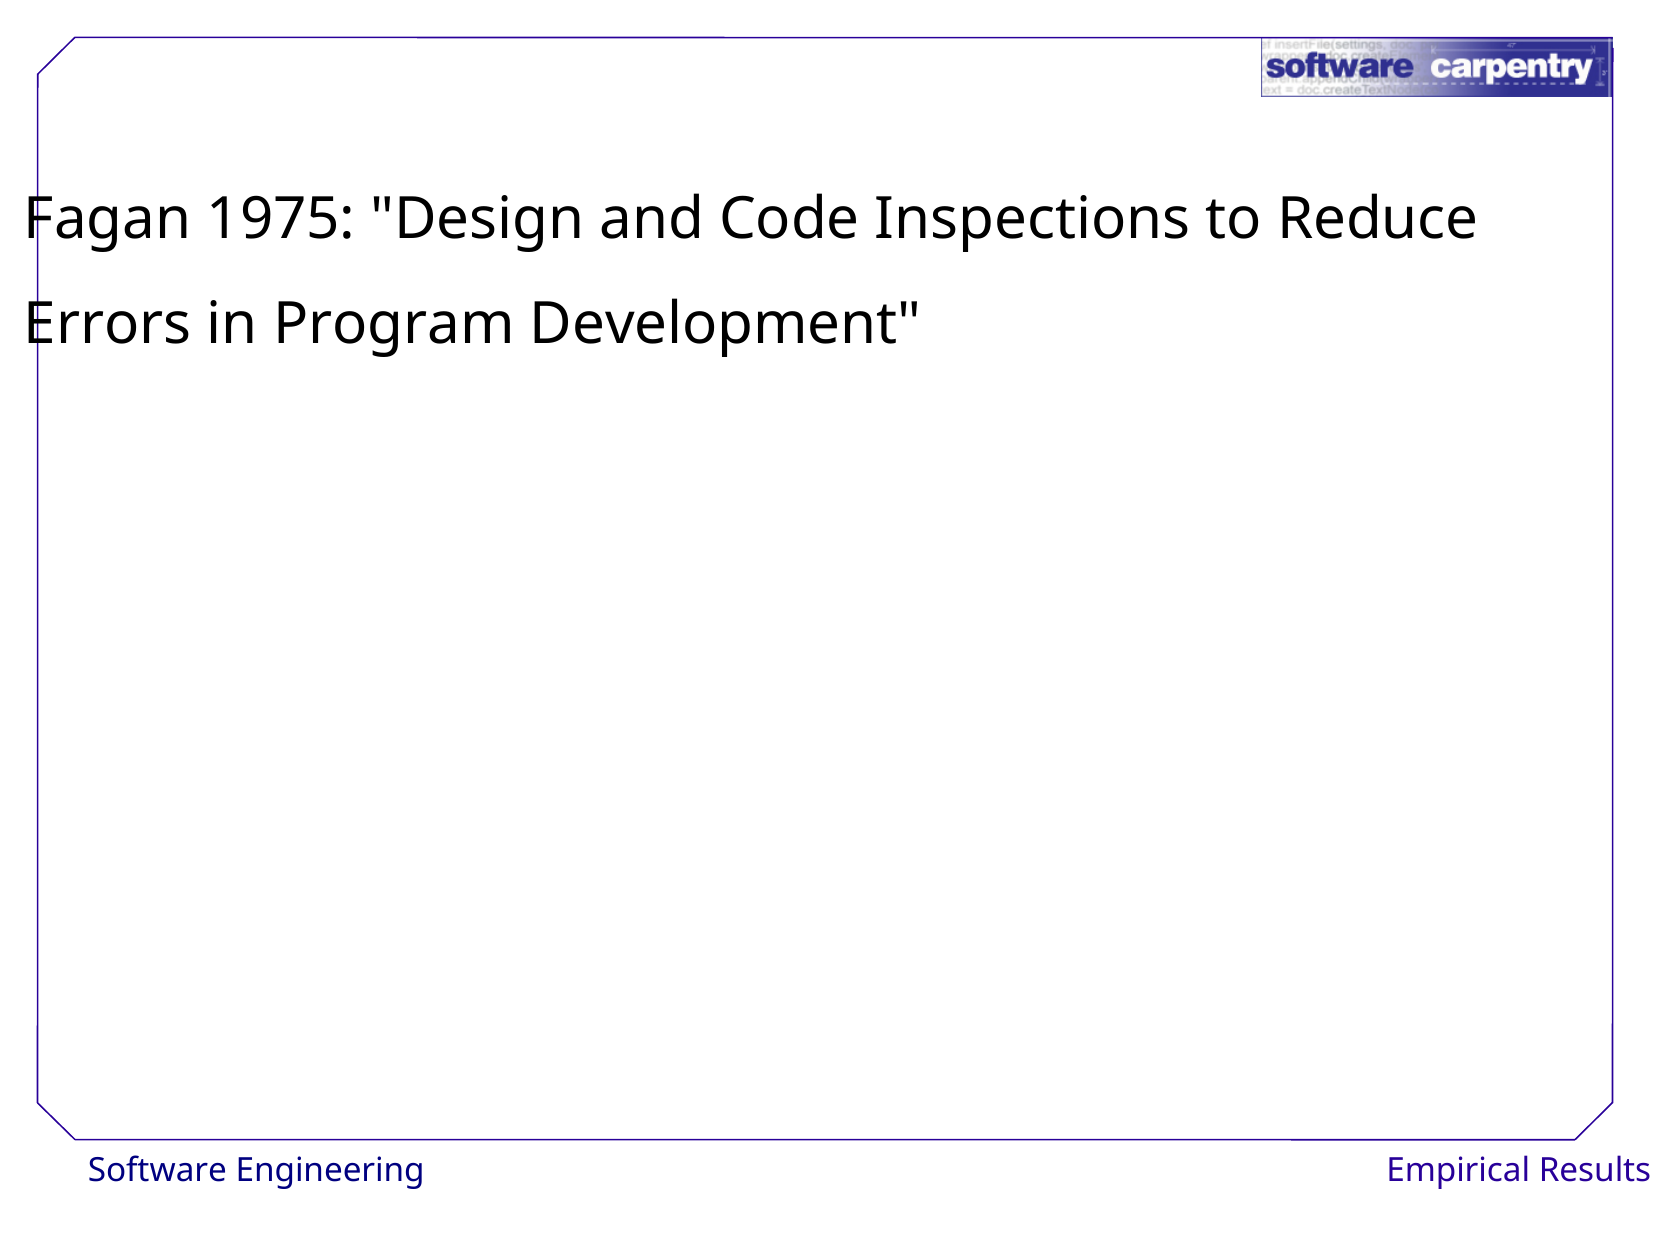

Fagan 1975: "Design and Code Inspections to Reduce
Errors in Program Development"